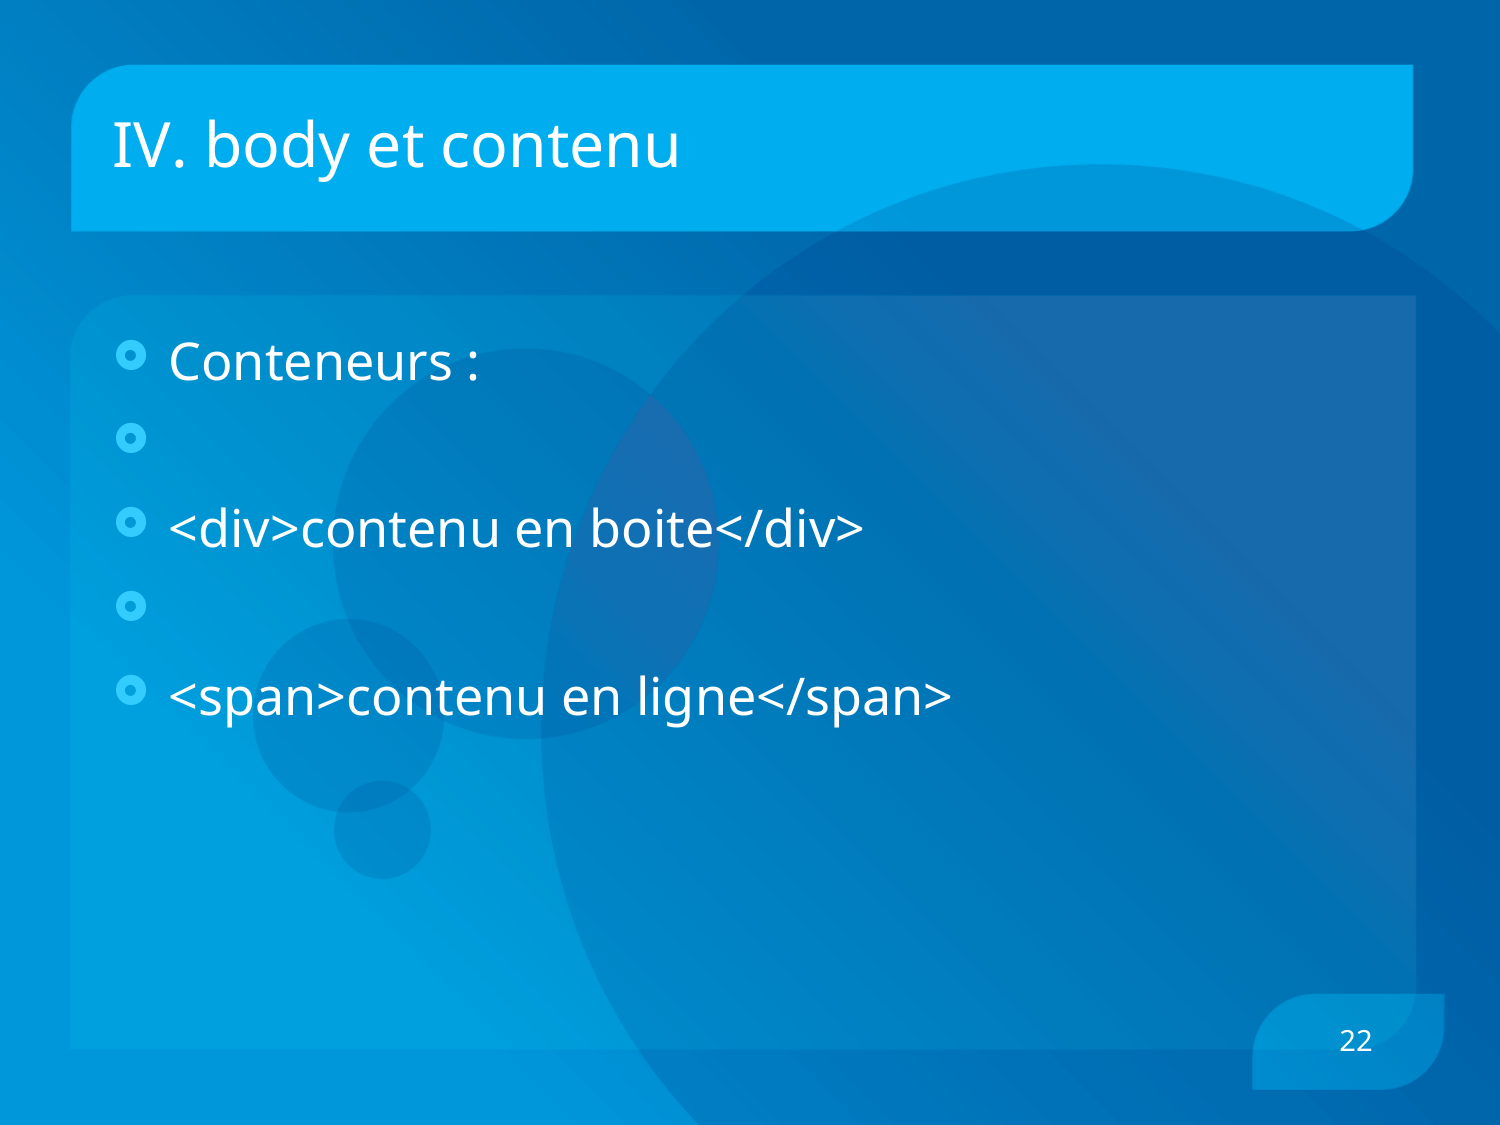

# IV. body et contenu
Conteneurs :
<div>contenu en boite</div>
<span>contenu en ligne</span>
22